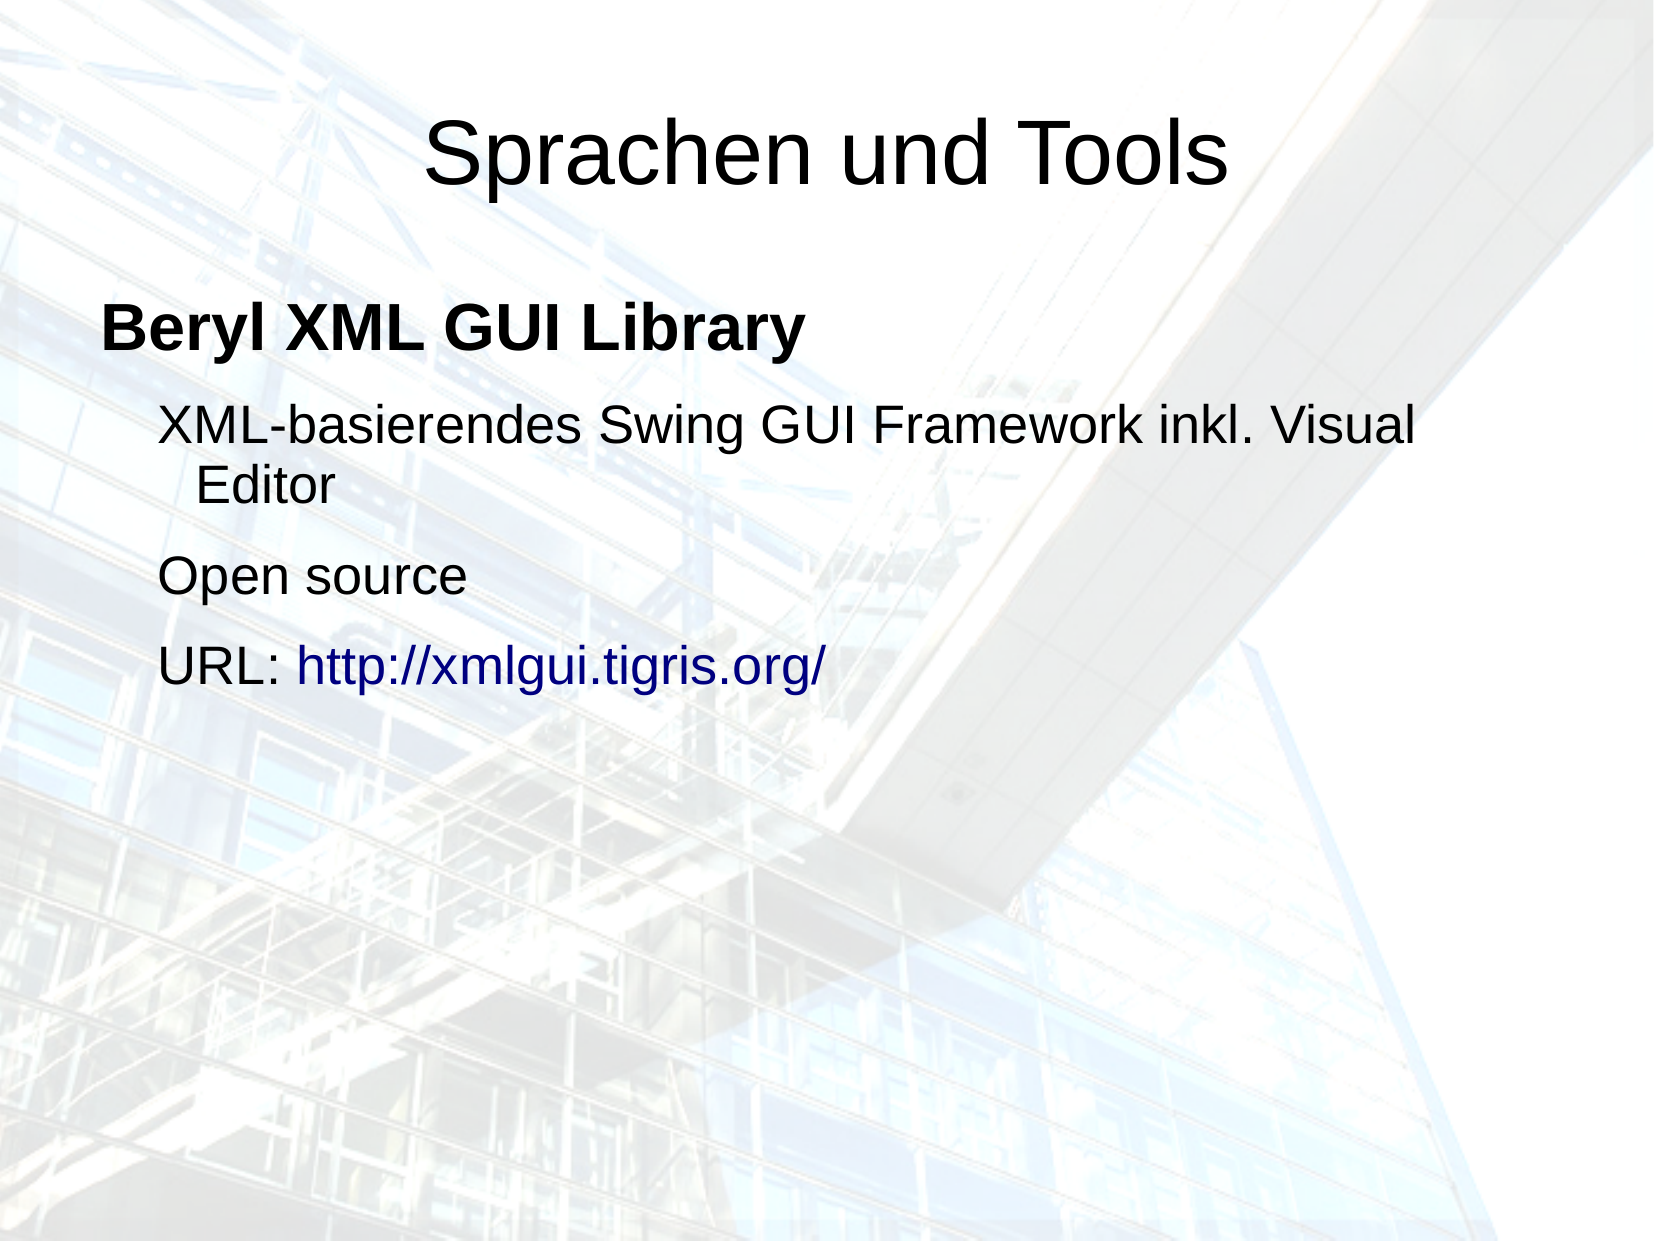

# Sprachen und Tools
Beryl XML GUI Library
XML-basierendes Swing GUI Framework inkl. Visual Editor
Open source
URL: http://xmlgui.tigris.org/